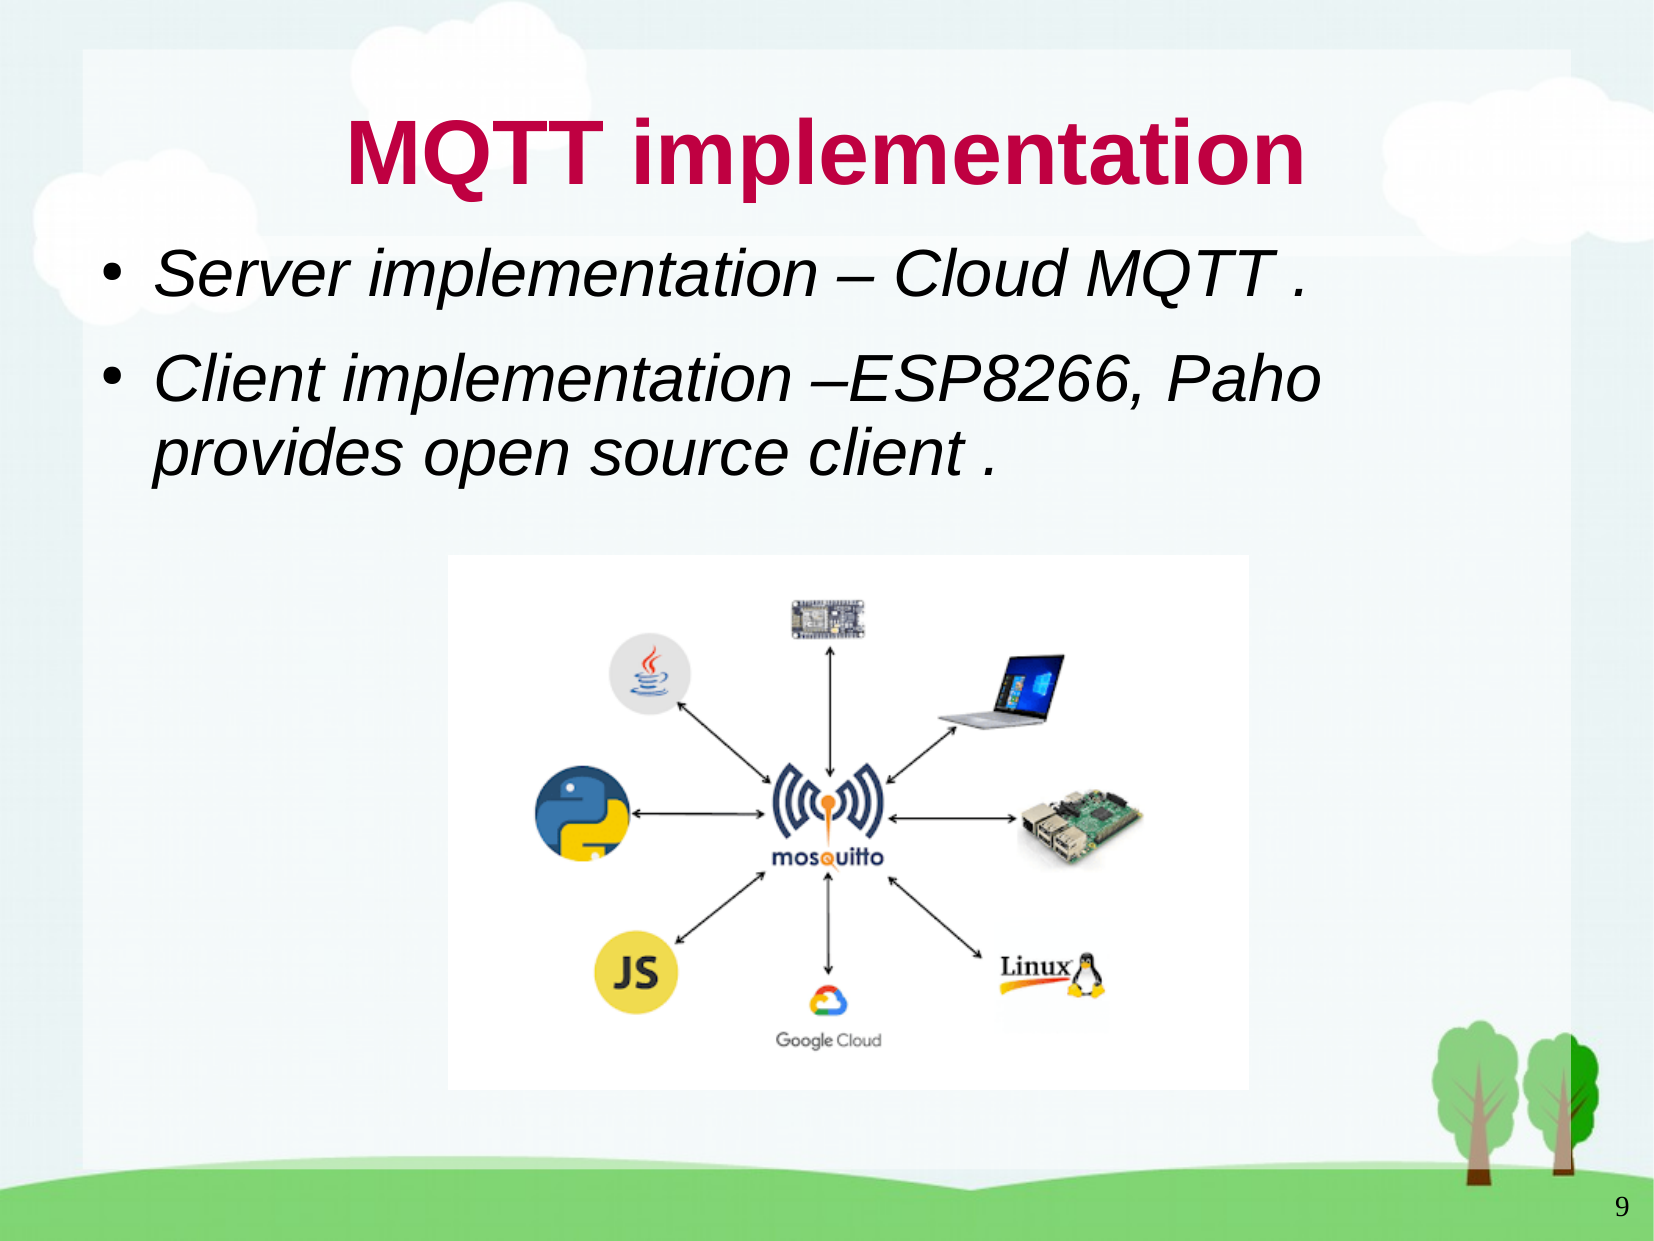

# MQTT implementation
Server implementation – Cloud MQTT .
Client implementation –ESP8266, Paho provides open source client .
9